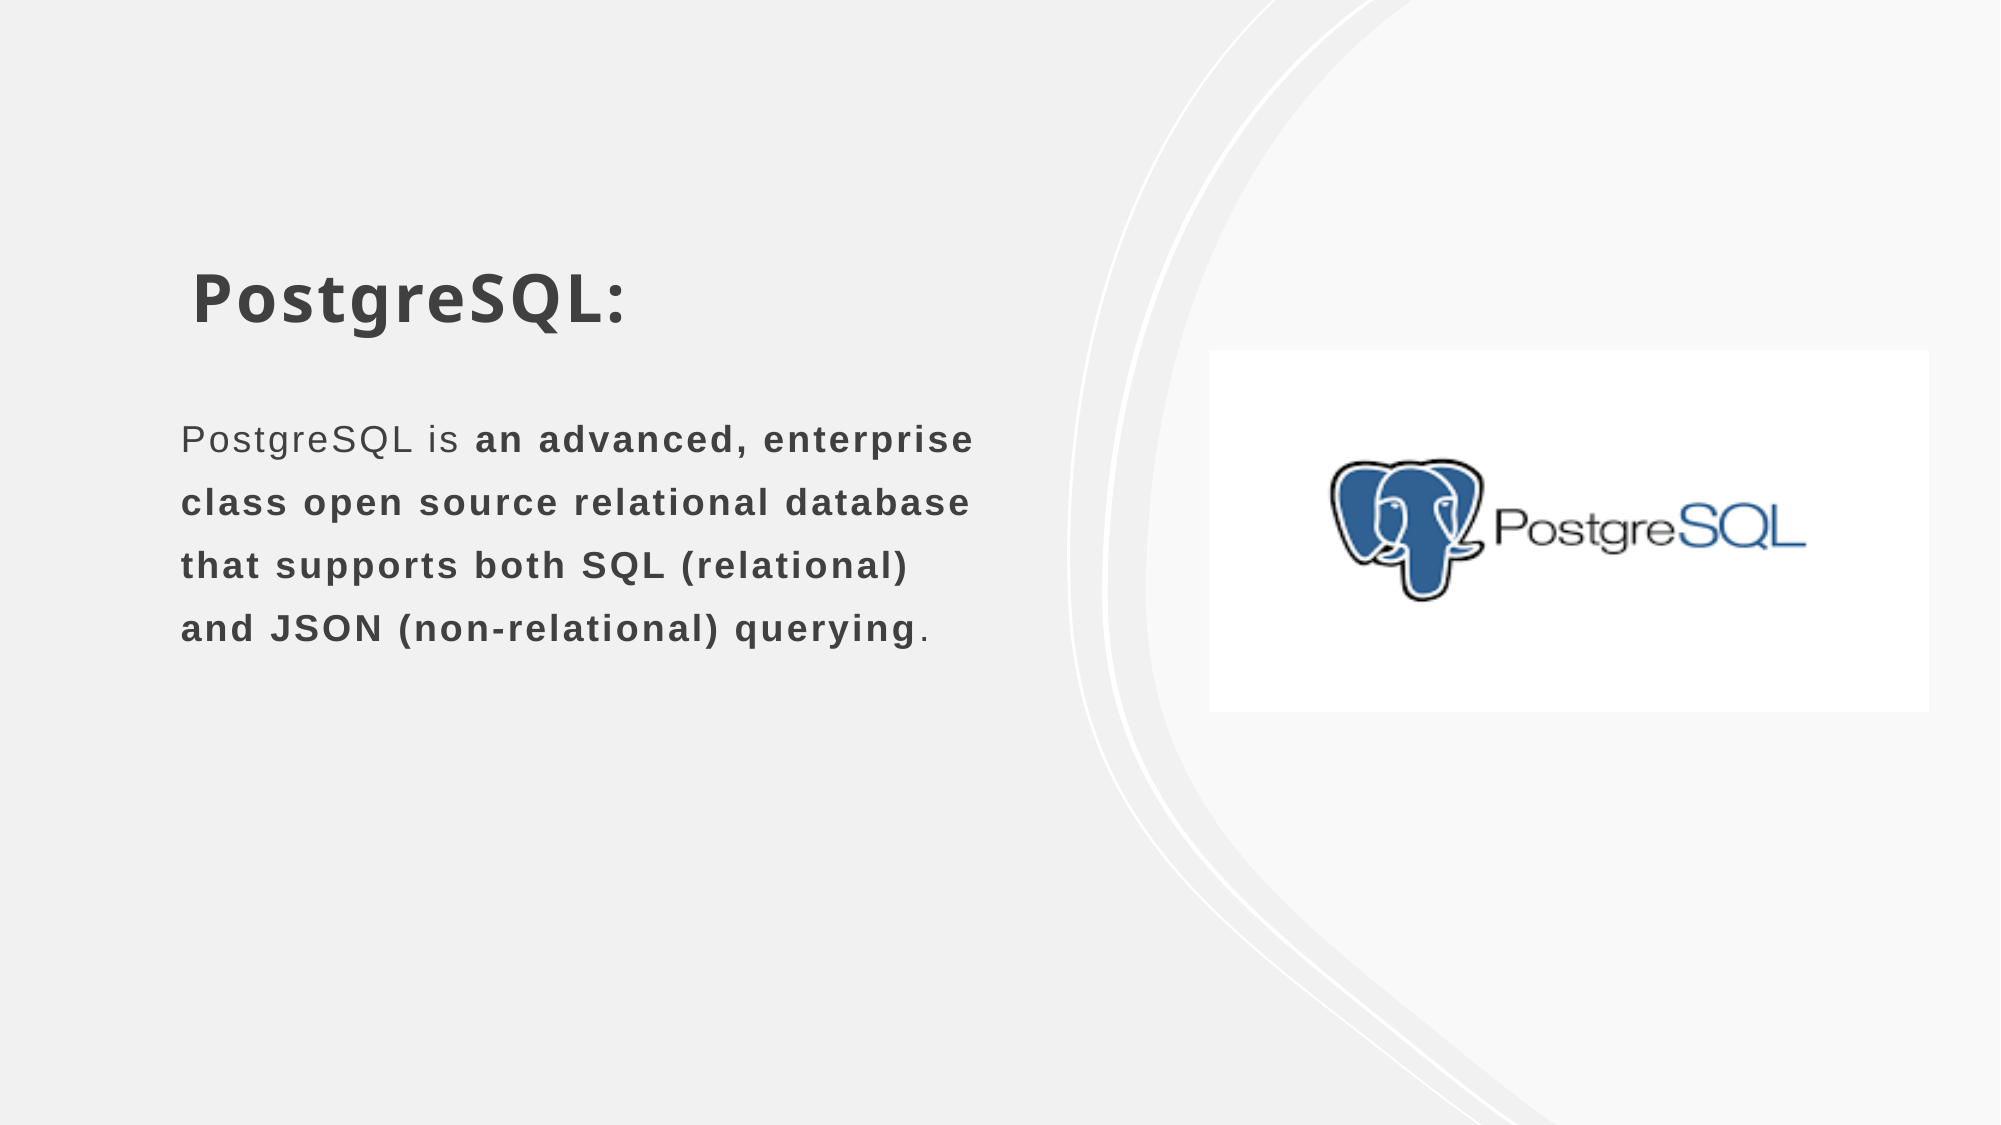

# PostgreSQL:
PostgreSQL is an advanced, enterprise class open source relational database that supports both SQL (relational) and JSON (non-relational) querying.